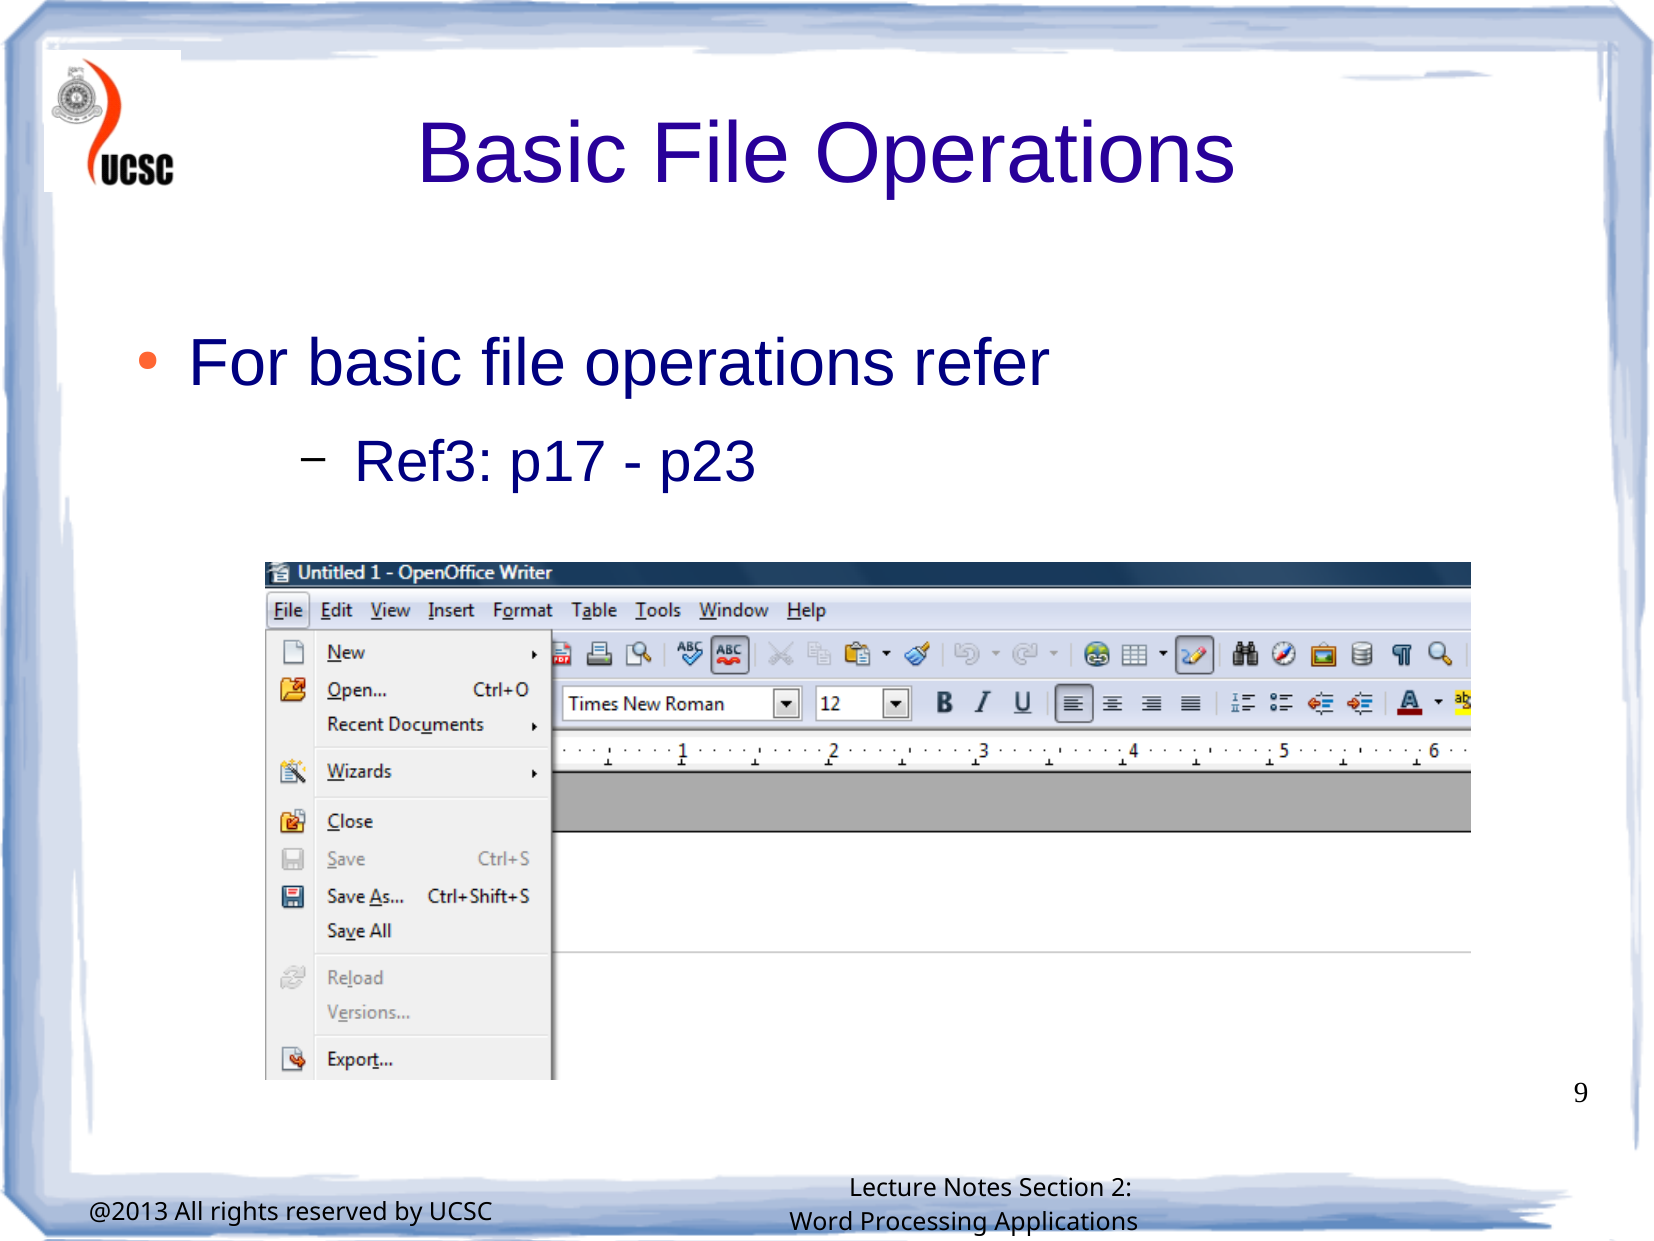

# Basic File Operations
For basic file operations refer
Ref3: p17 - p23
9